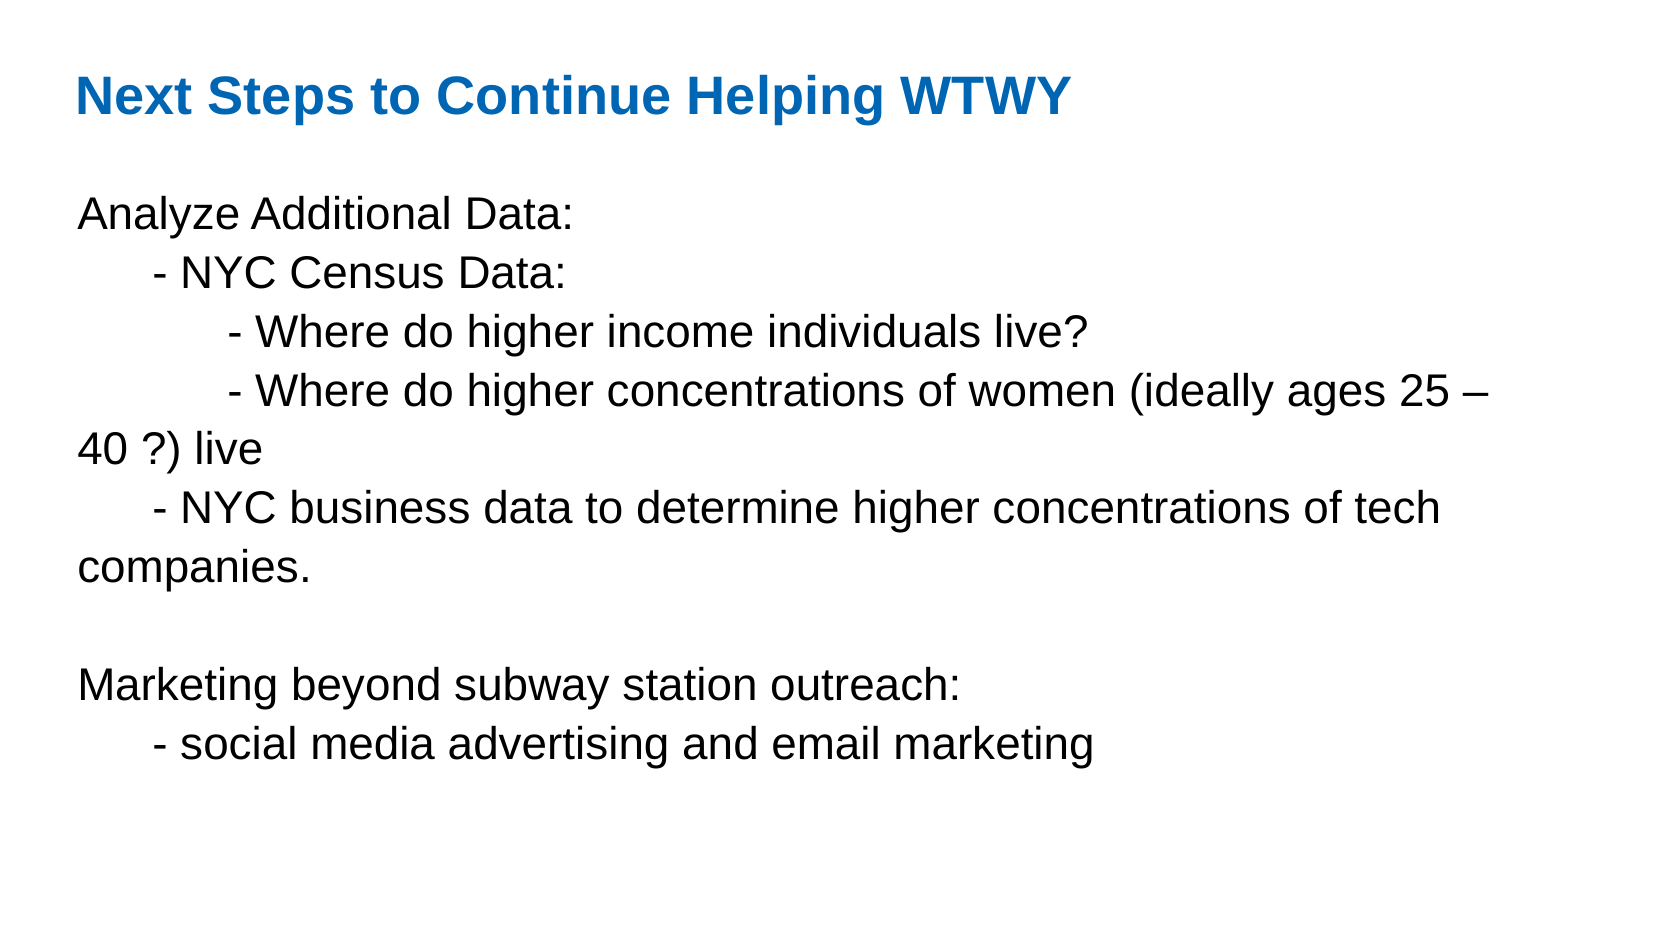

# Next Steps to Continue Helping WTWY
Analyze Additional Data:
	- NYC Census Data:
		- Where do higher income individuals live?
		- Where do higher concentrations of women (ideally ages 25 – 40 ?) live
	- NYC business data to determine higher concentrations of tech companies.
Marketing beyond subway station outreach:
	- social media advertising and email marketing